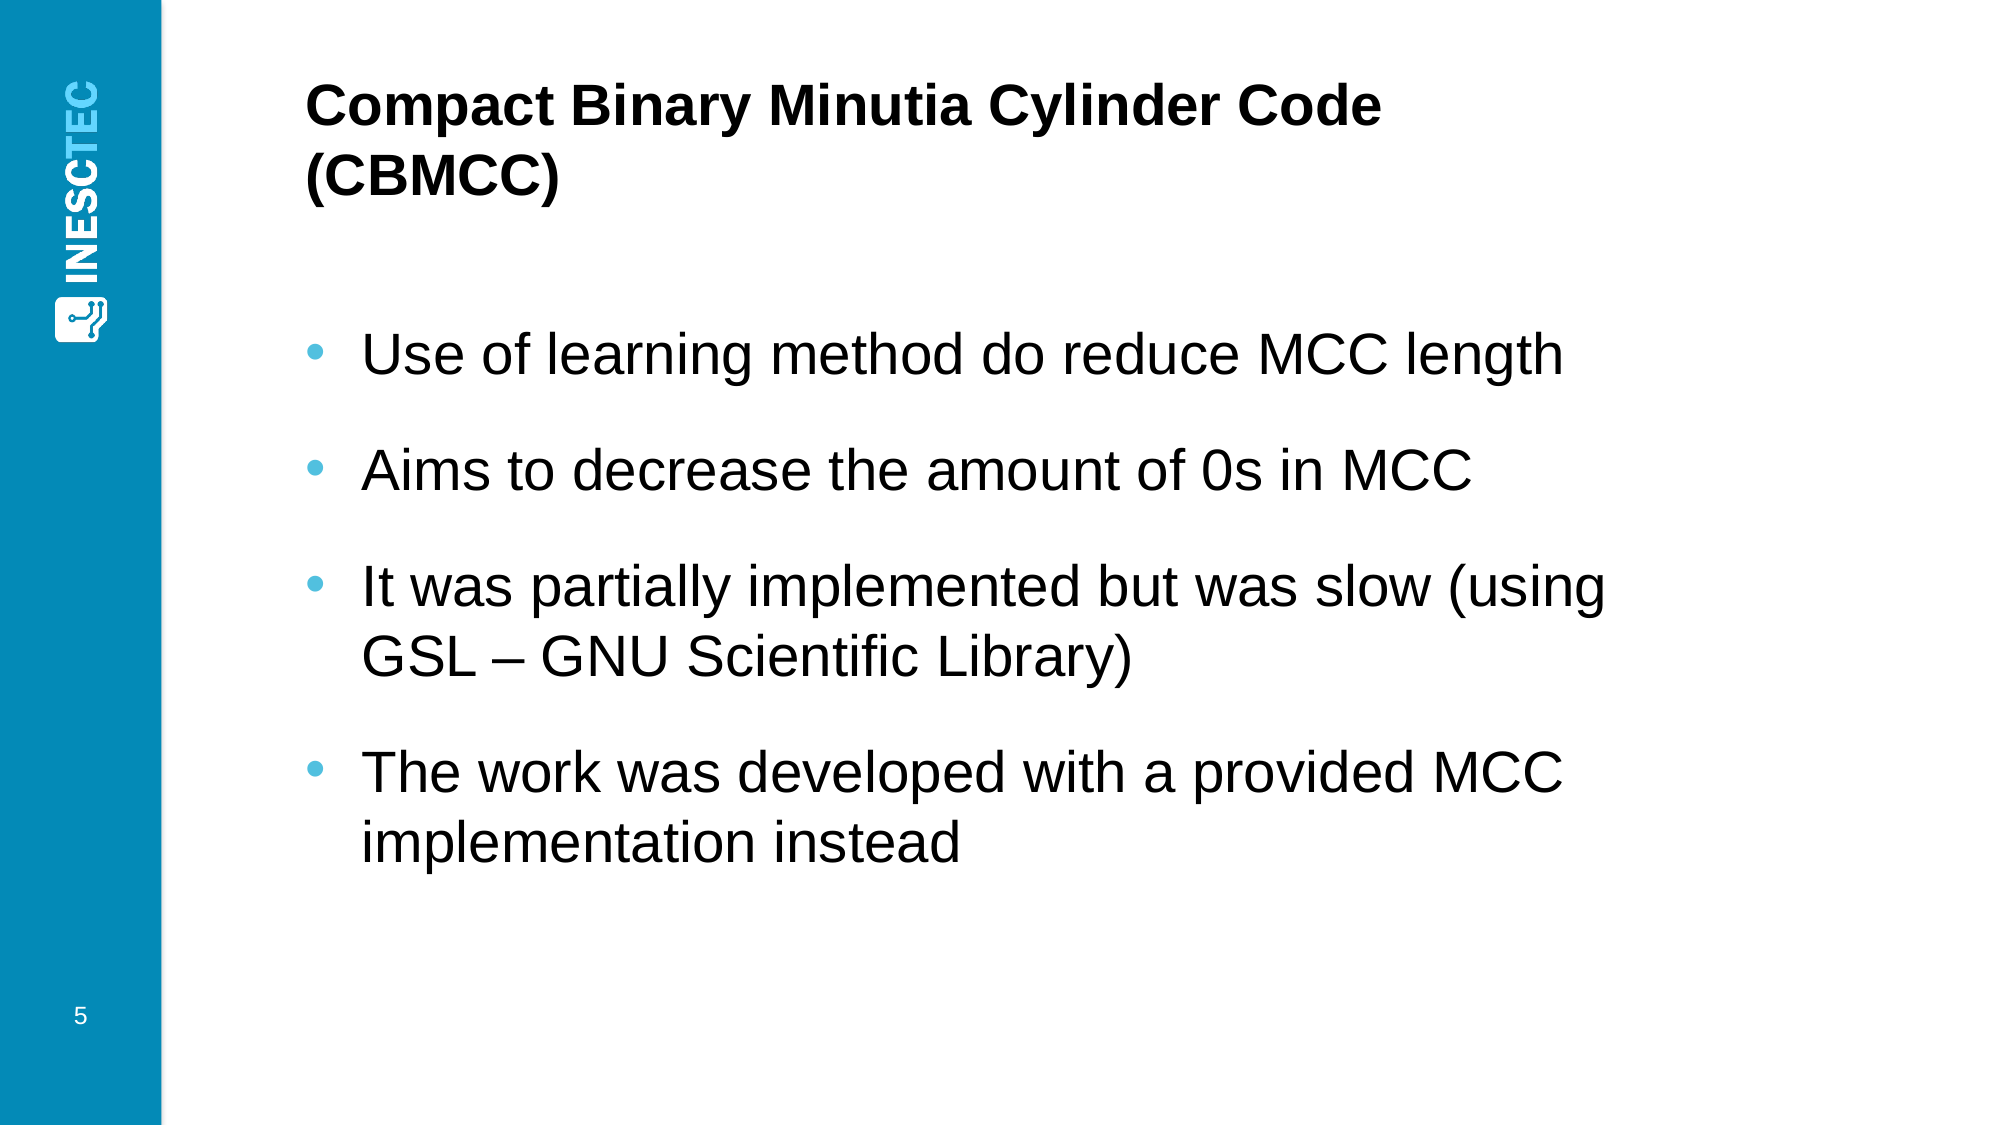

Compact Binary Minutia Cylinder Code (CBMCC)
Use of learning method do reduce MCC length
Aims to decrease the amount of 0s in MCC
It was partially implemented but was slow (using GSL – GNU Scientific Library)
The work was developed with a provided MCC implementation instead